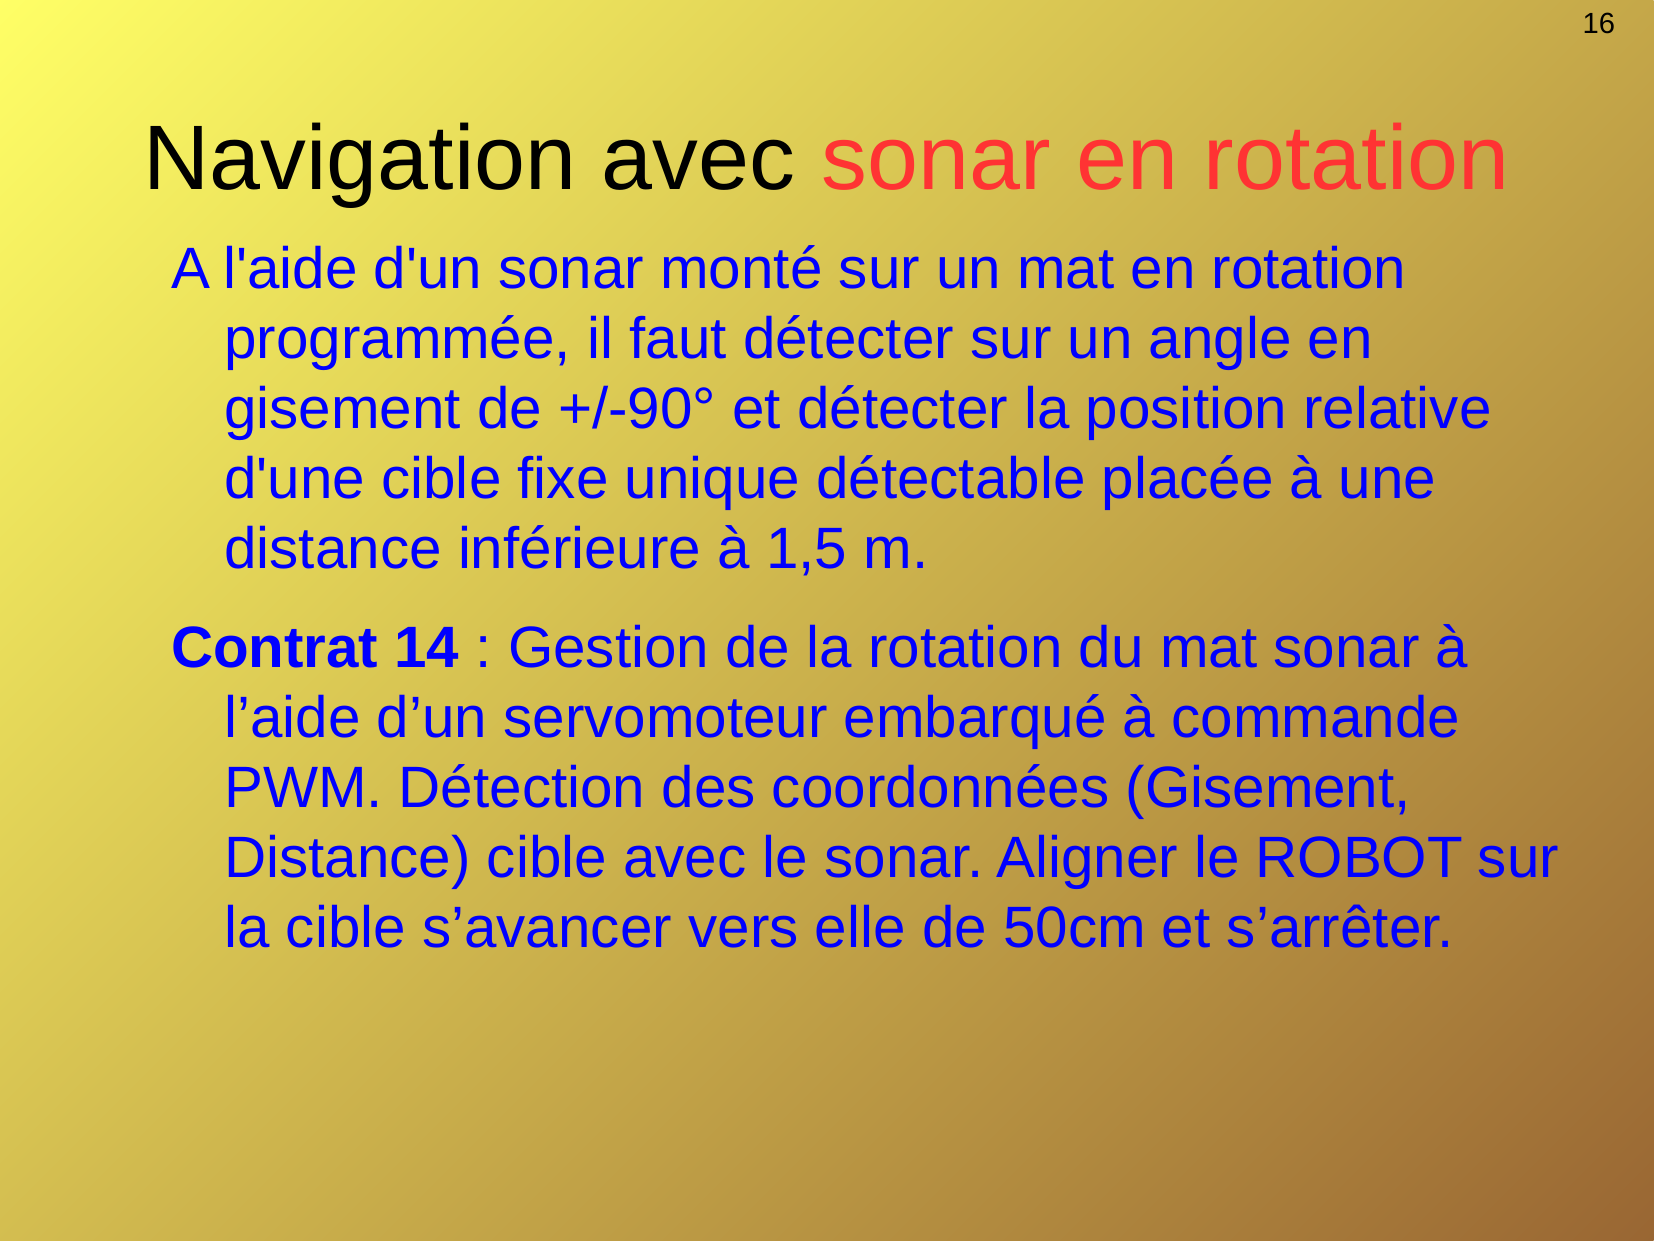

# Navigation avec sonar en rotation
A l'aide d'un sonar monté sur un mat en rotation programmée, il faut détecter sur un angle en gisement de +/-90° et détecter la position relative d'une cible fixe unique détectable placée à une distance inférieure à 1,5 m.
Contrat 14 : Gestion de la rotation du mat sonar à l’aide d’un servomoteur embarqué à commande PWM. Détection des coordonnées (Gisement, Distance) cible avec le sonar. Aligner le ROBOT sur la cible s’avancer vers elle de 50cm et s’arrêter.